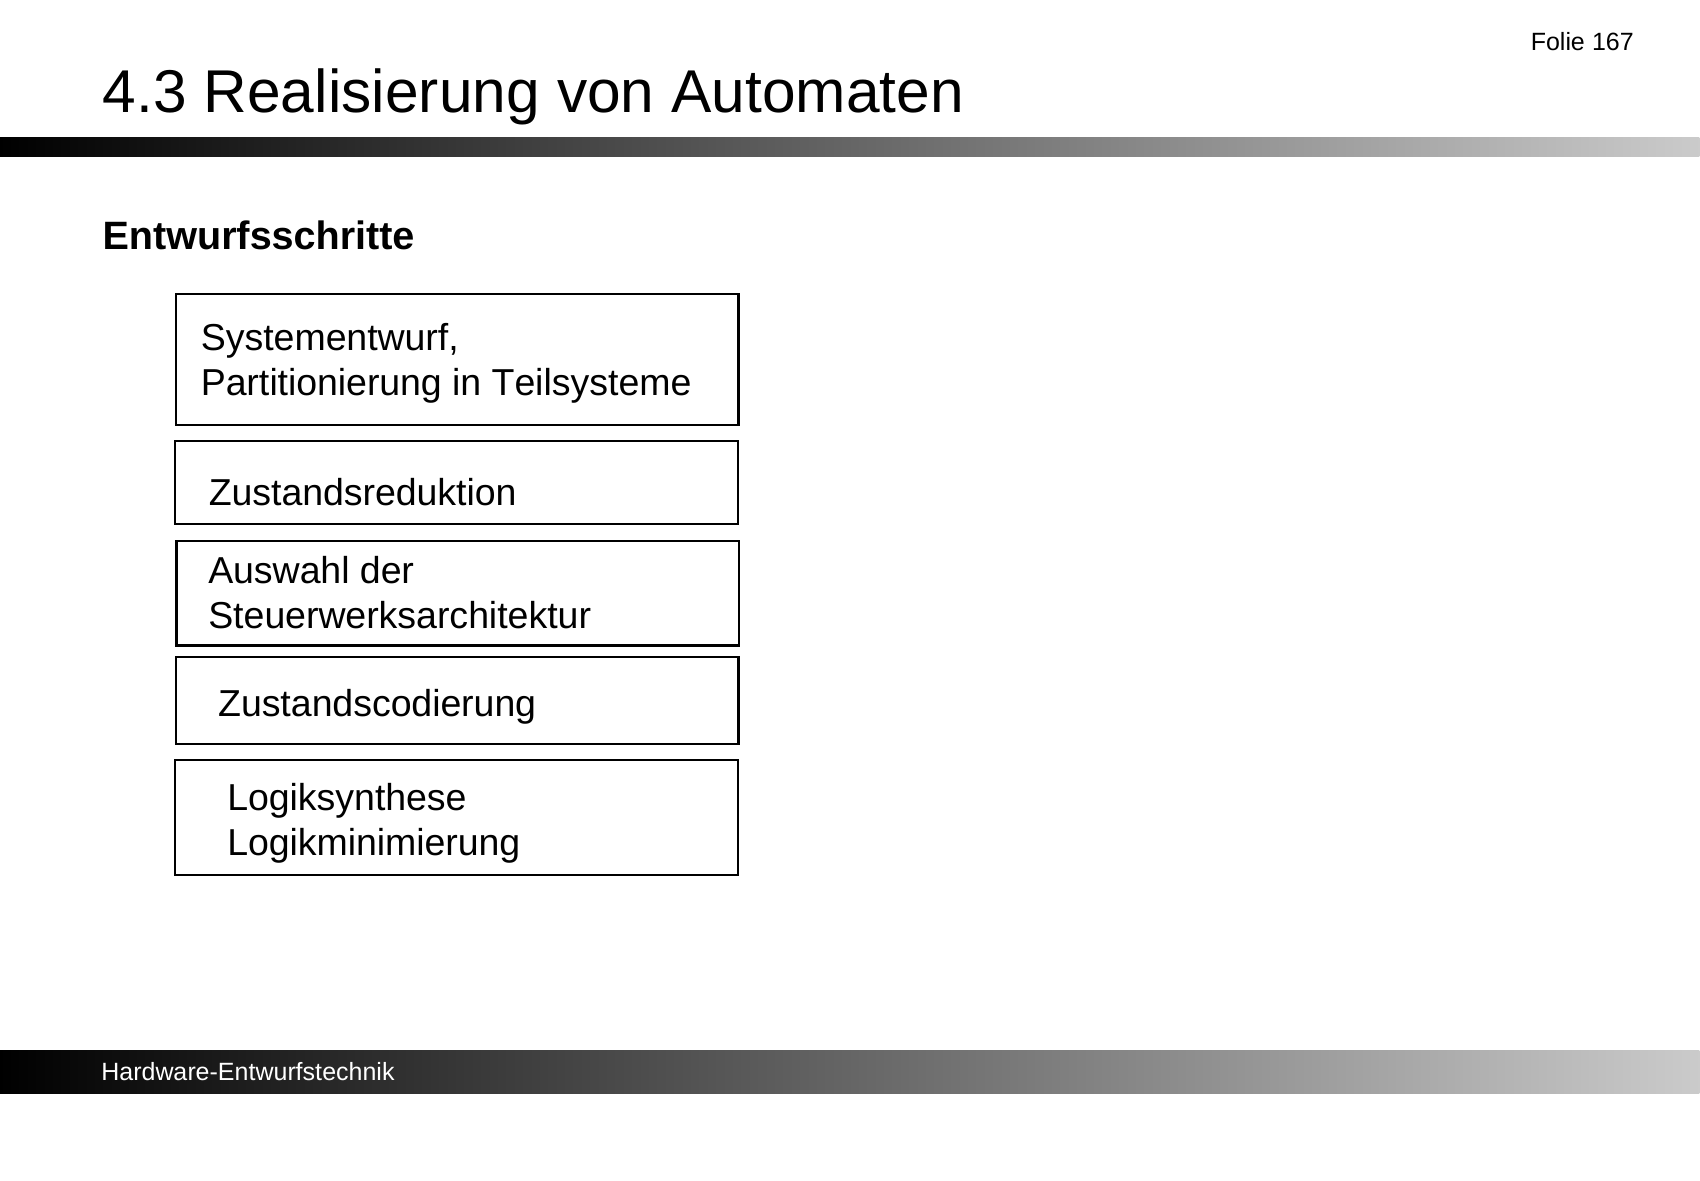

# 4.3 Realisierung von Automaten
Entwurfsschritte
Systementwurf,
Partitionierung in Teilsysteme
Zustandsreduktion
Auswahl der
Steuerwerksarchitektur
Zustandscodierung
Logiksynthese
Logikminimierung